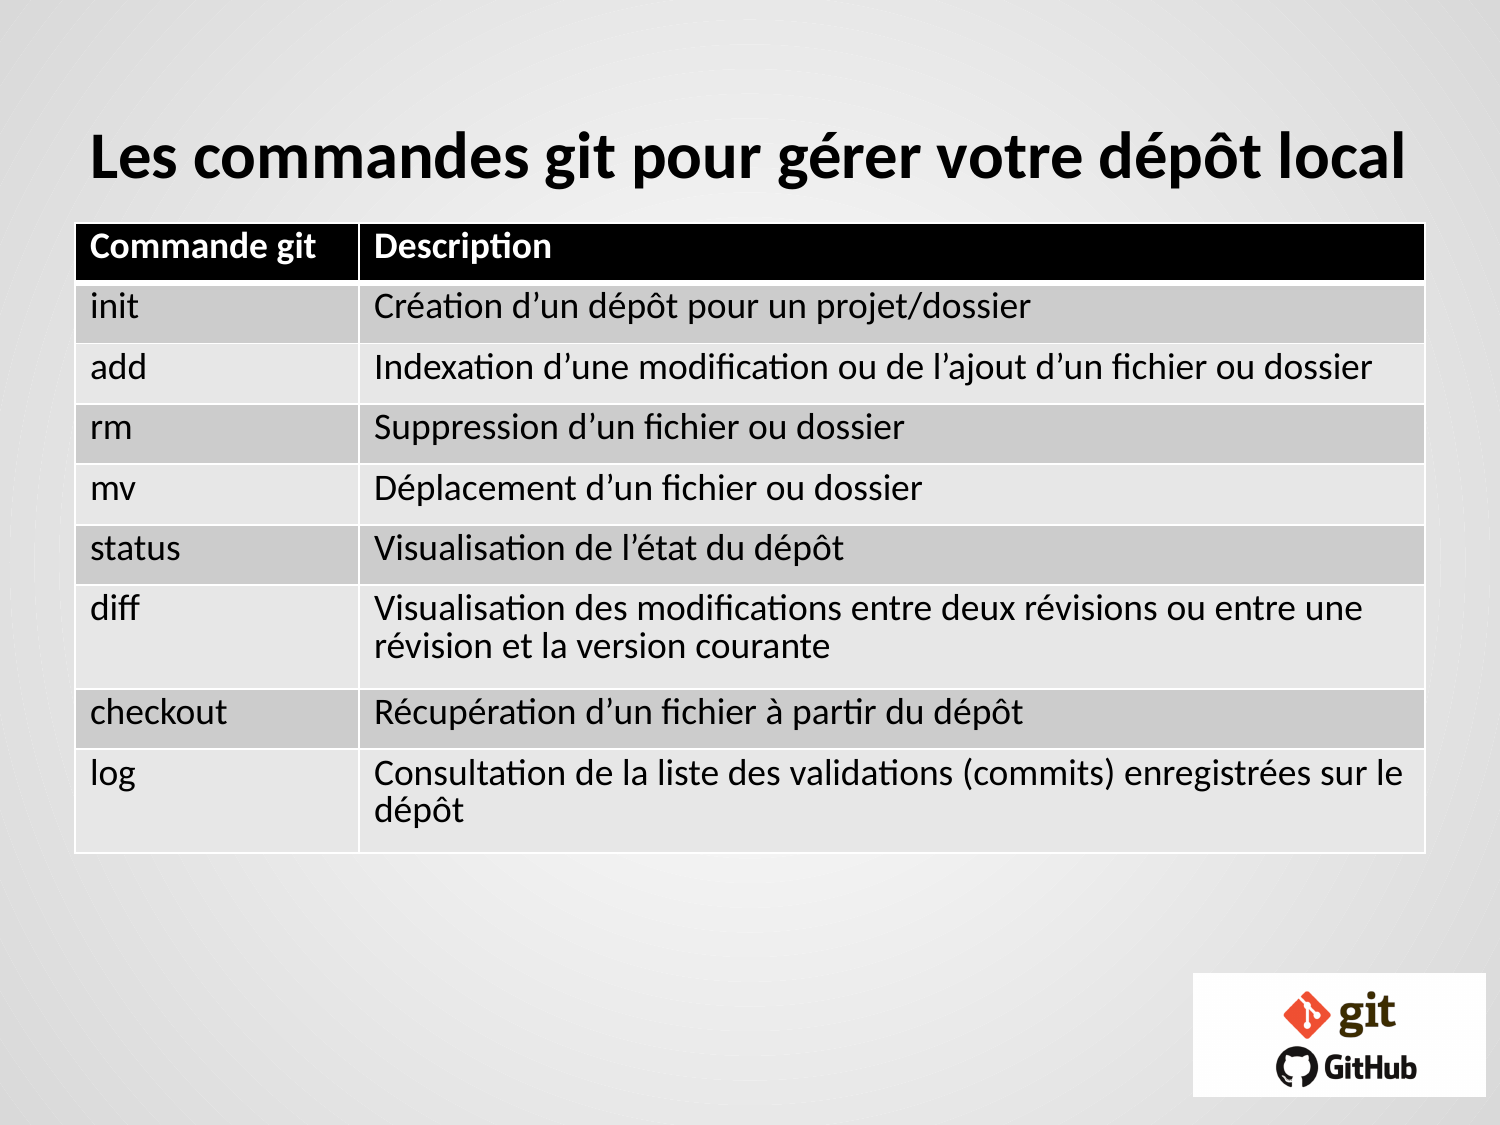

# Les commandes git pour gérer votre dépôt local
| Commande git | Description |
| --- | --- |
| init | Création d’un dépôt pour un projet/dossier |
| add | Indexation d’une modification ou de l’ajout d’un fichier ou dossier |
| rm | Suppression d’un fichier ou dossier |
| mv | Déplacement d’un fichier ou dossier |
| status | Visualisation de l’état du dépôt |
| diff | Visualisation des modifications entre deux révisions ou entre une révision et la version courante |
| checkout | Récupération d’un fichier à partir du dépôt |
| log | Consultation de la liste des validations (commits) enregistrées sur le dépôt |